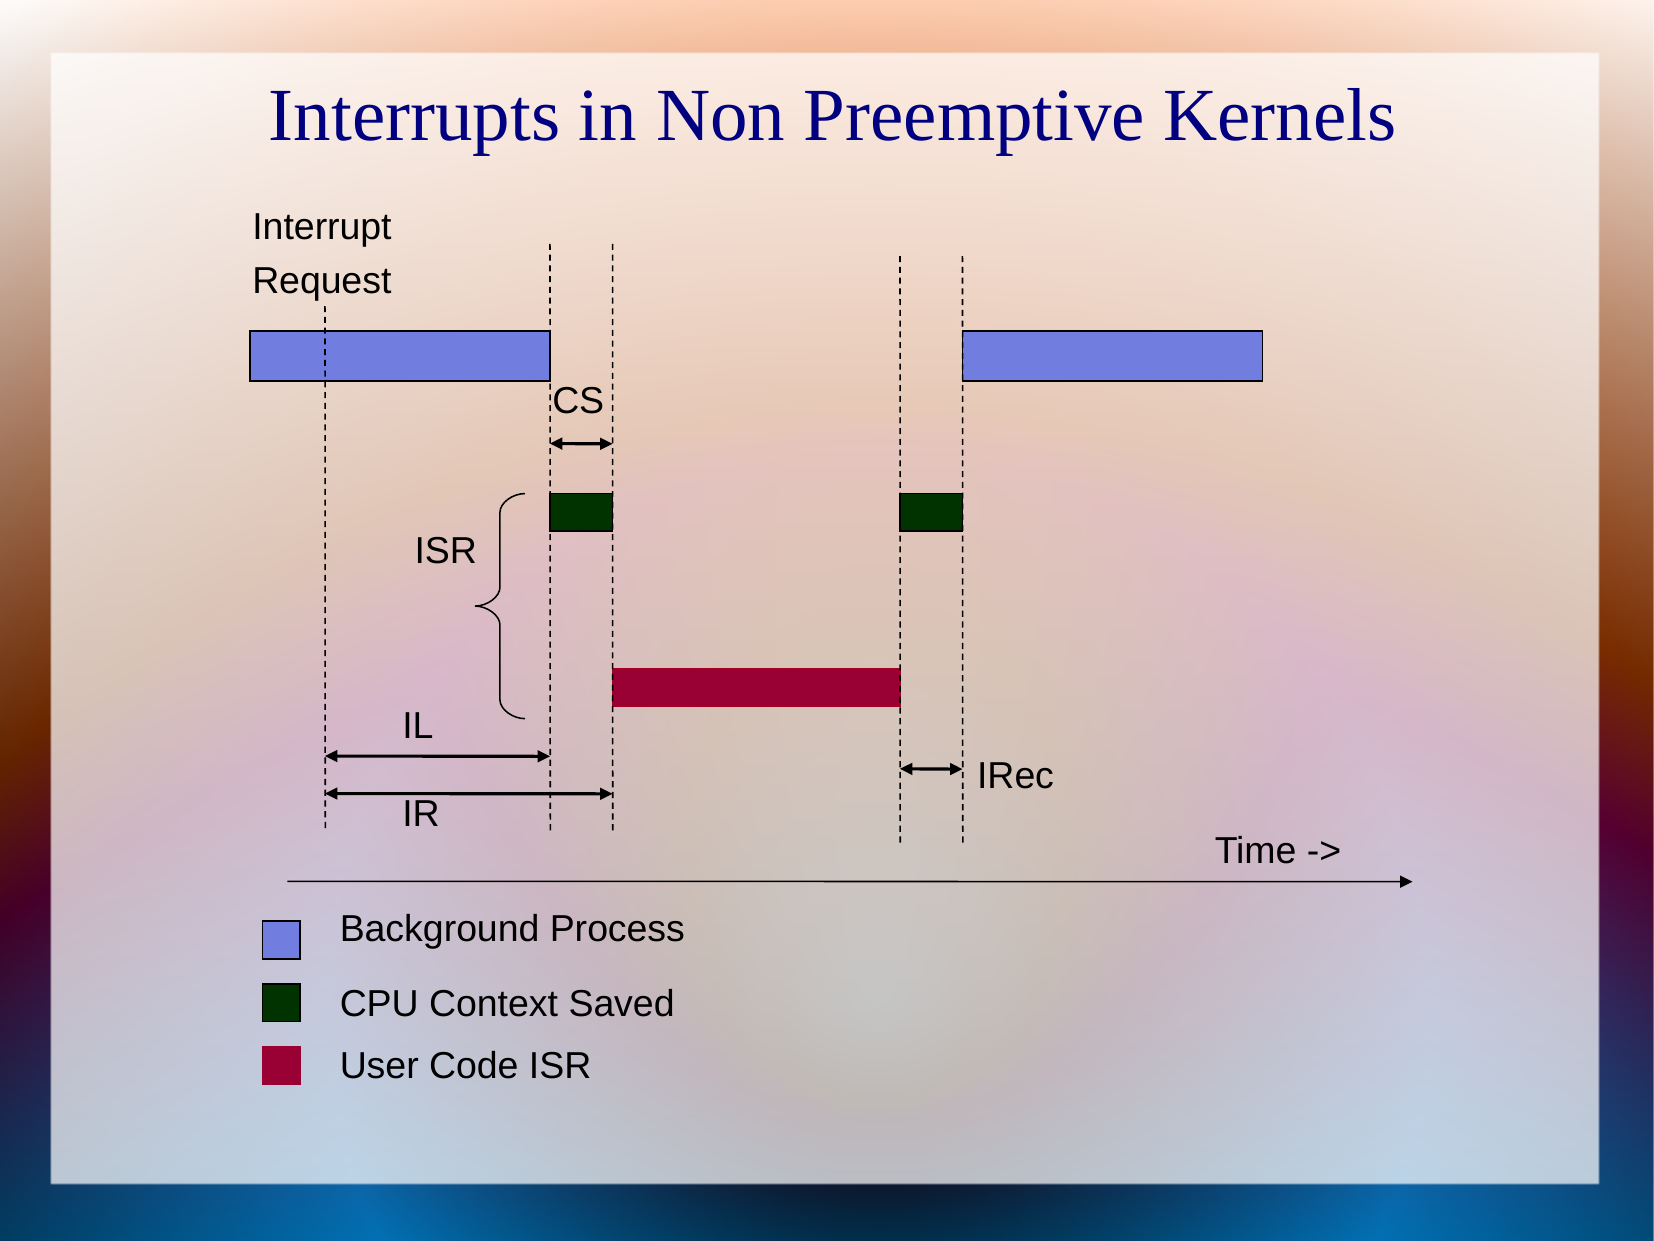

# Interrupts in Non Preemptive Kernels
Interrupt
Request
CS
ISR
IL
IRec
IR
Time ->
Background Process
CPU Context Saved
User Code ISR